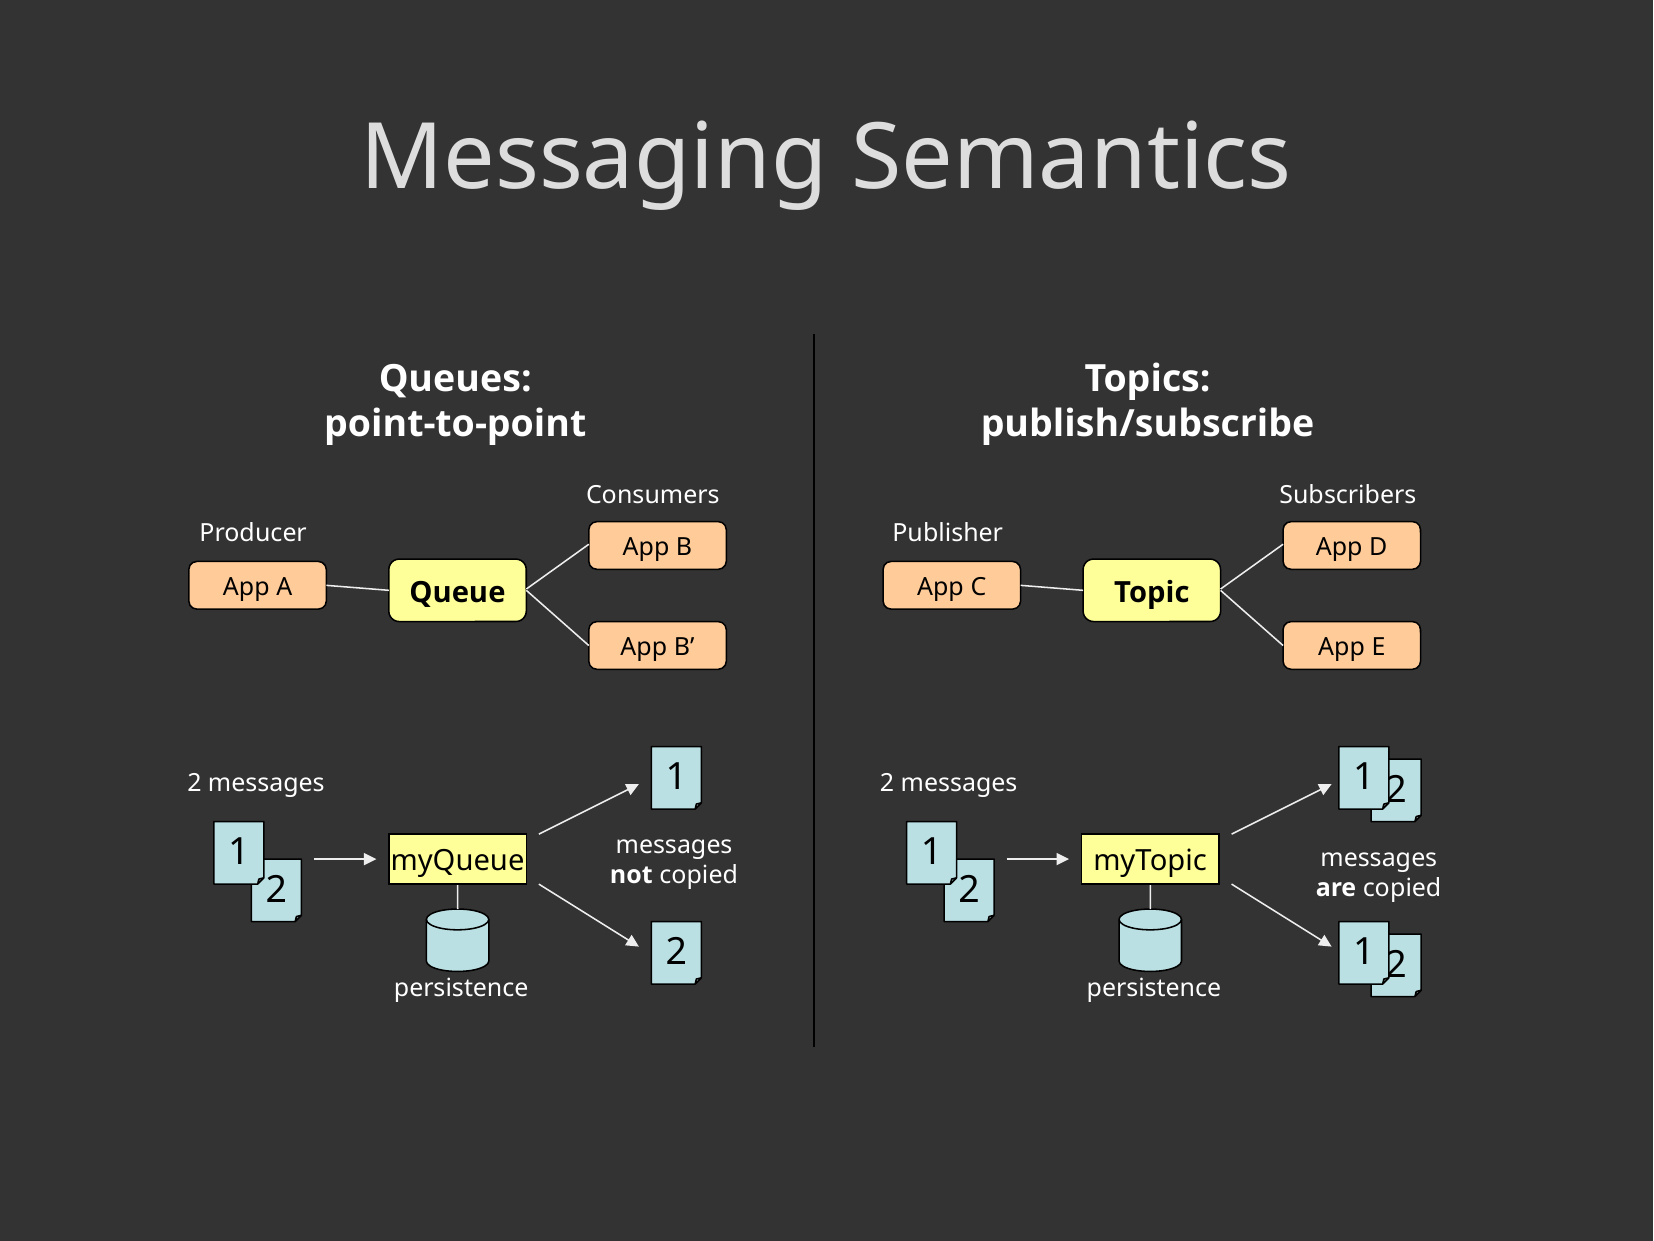

# Messaging Semantics
Queues:
point-to-point
Topics:
publish/subscribe
Consumers
Subscribers
Producer
Publisher
App B
App D
Queue
Topic
App A
App C
App B’
App E
1
1
2 messages
2 messages
2
1
messages
not copied
1
myQueue
myTopic
messages
are copied
2
2
2
1
2
persistence
persistence